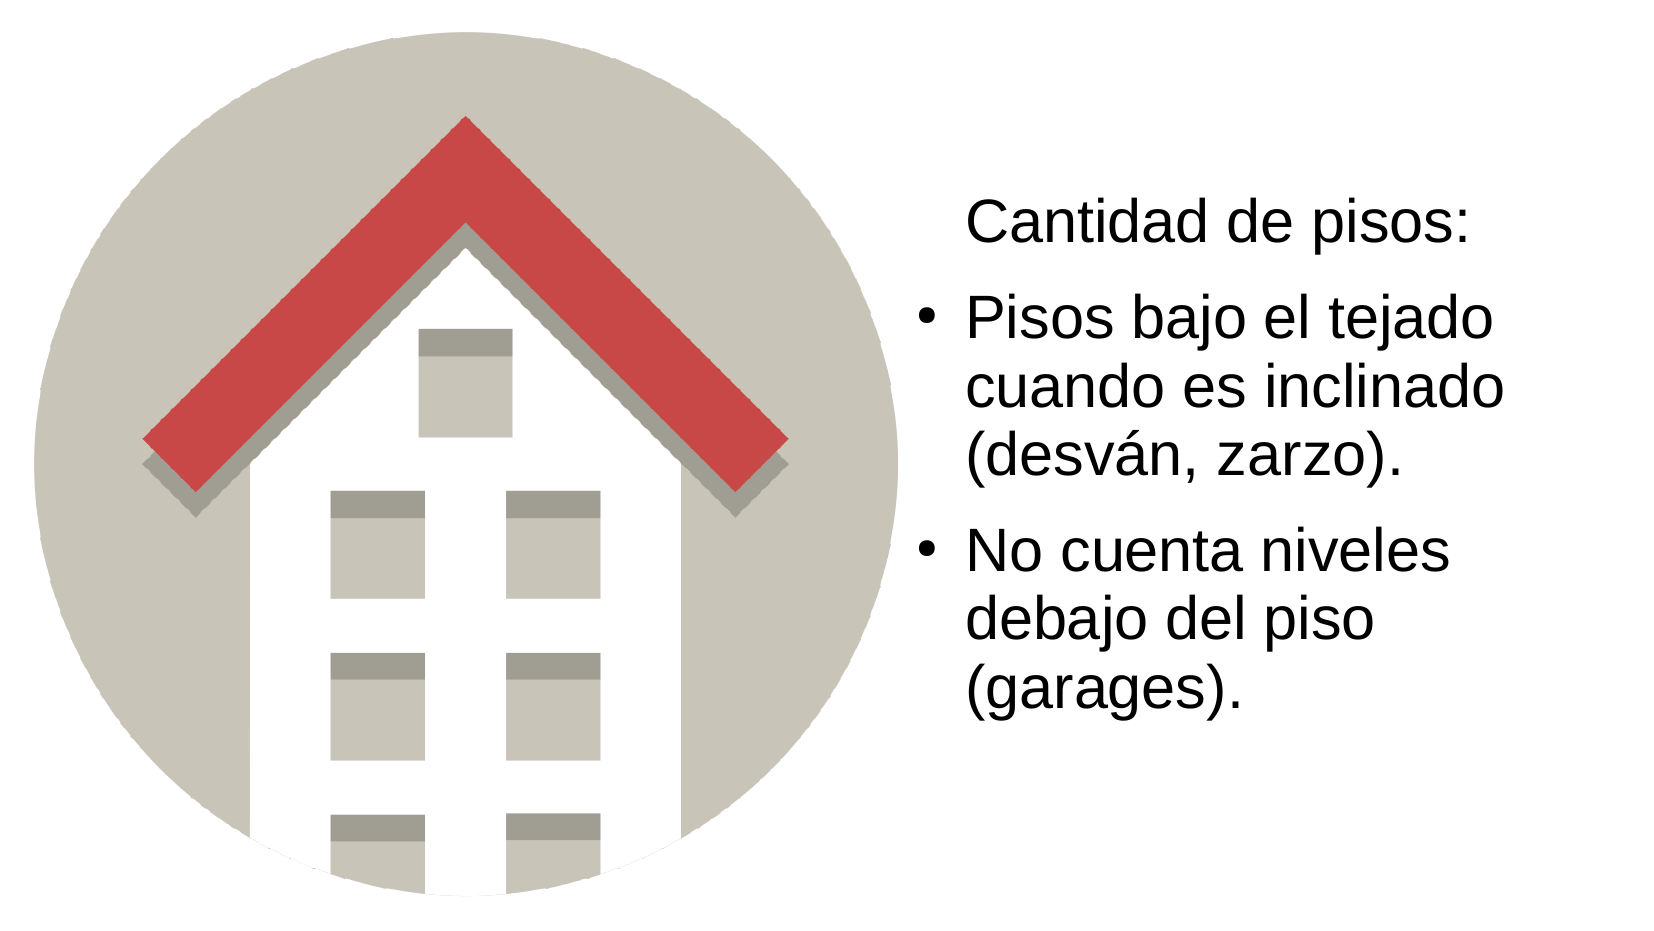

# Cantidad de pisos:
Pisos bajo el tejado cuando es inclinado (desván, zarzo).
No cuenta niveles debajo del piso (garages).